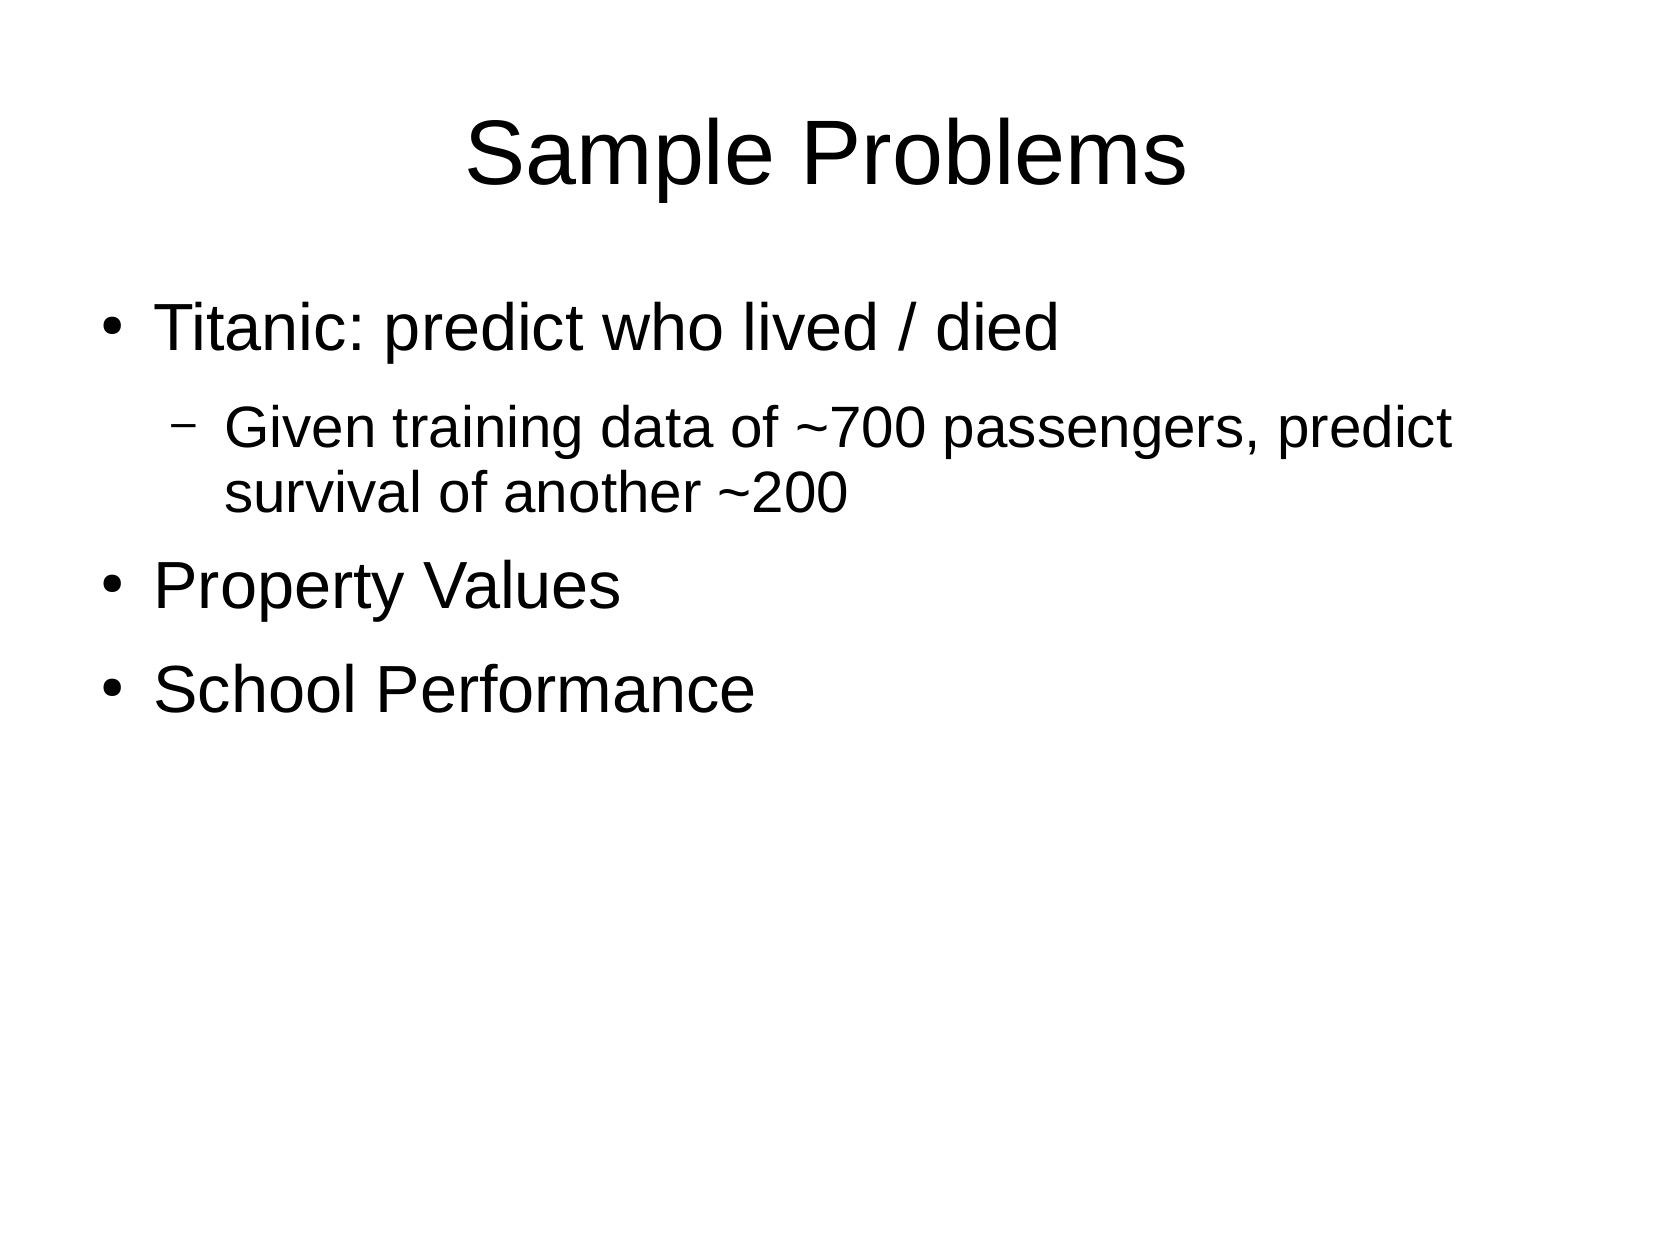

# Sample Problems
Titanic: predict who lived / died
Given training data of ~700 passengers, predict survival of another ~200
Property Values
School Performance